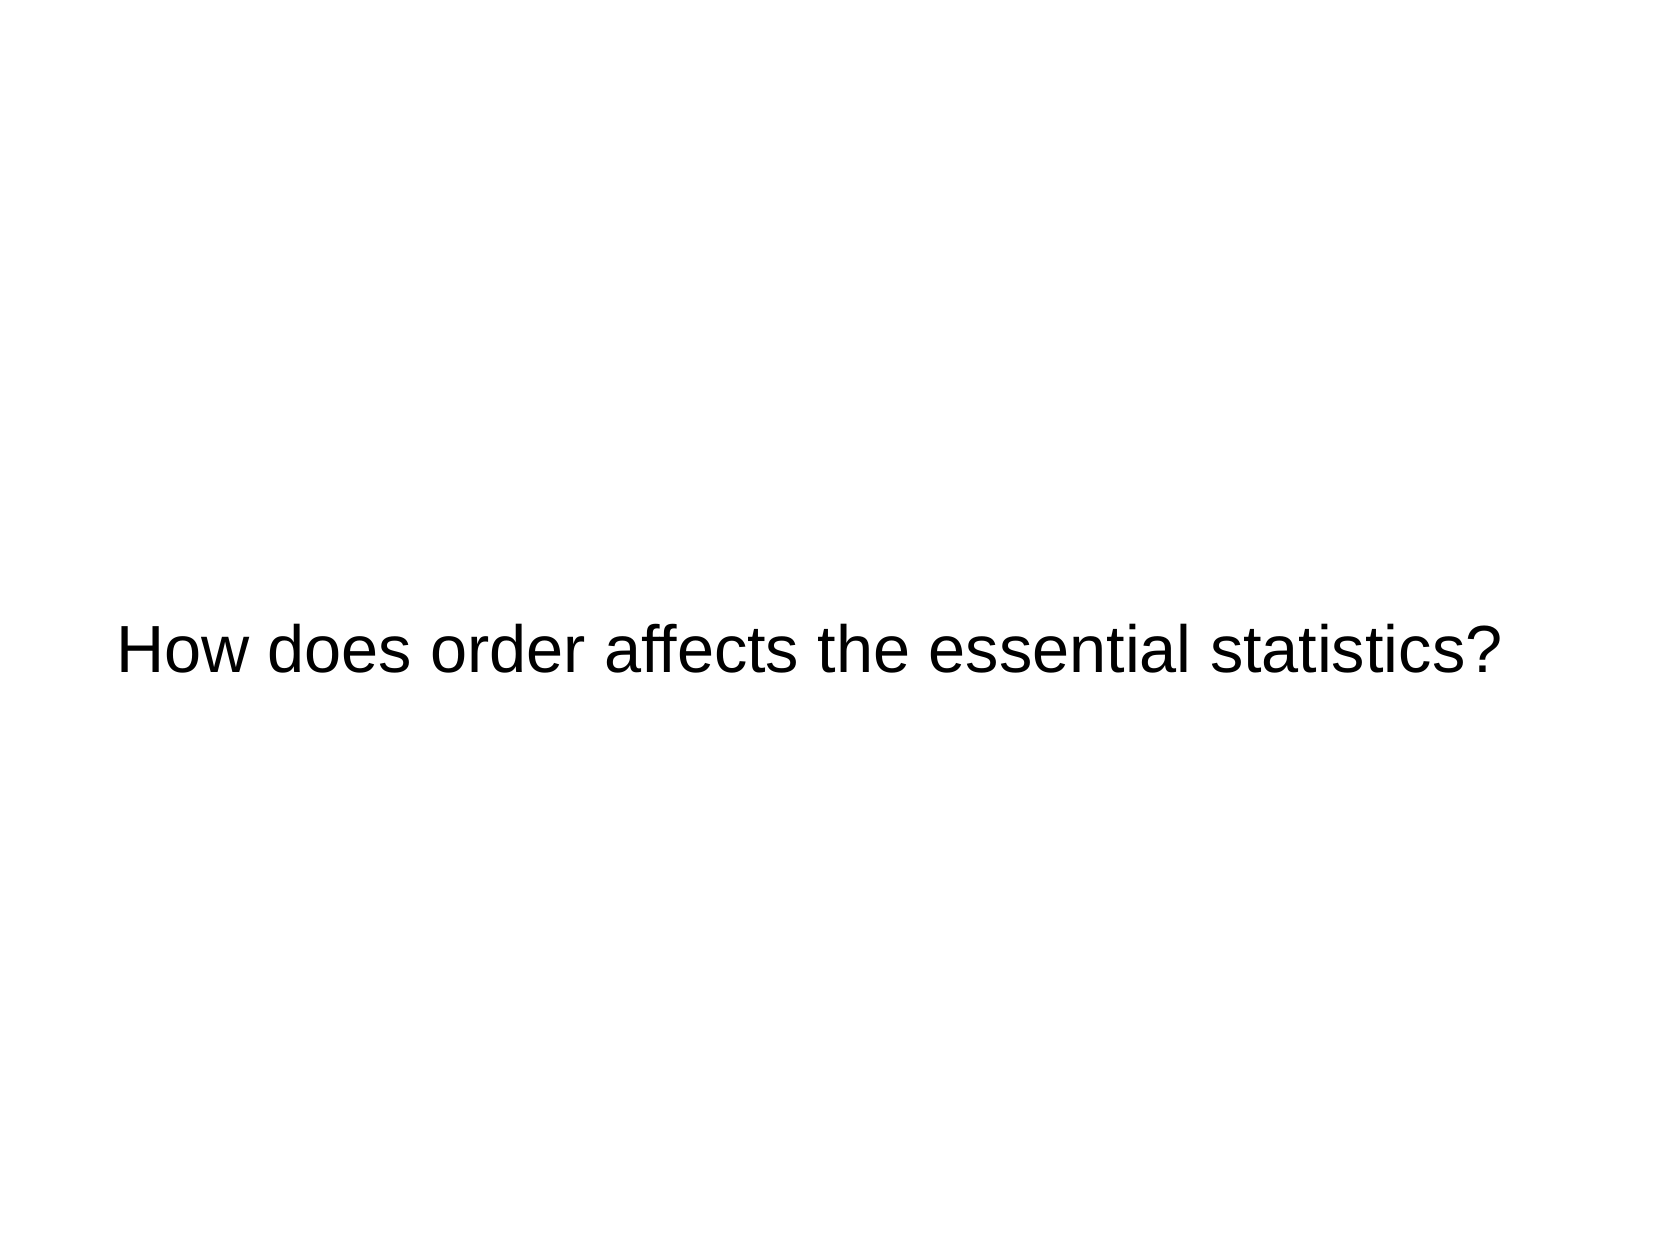

#
How does order affects the essential statistics?